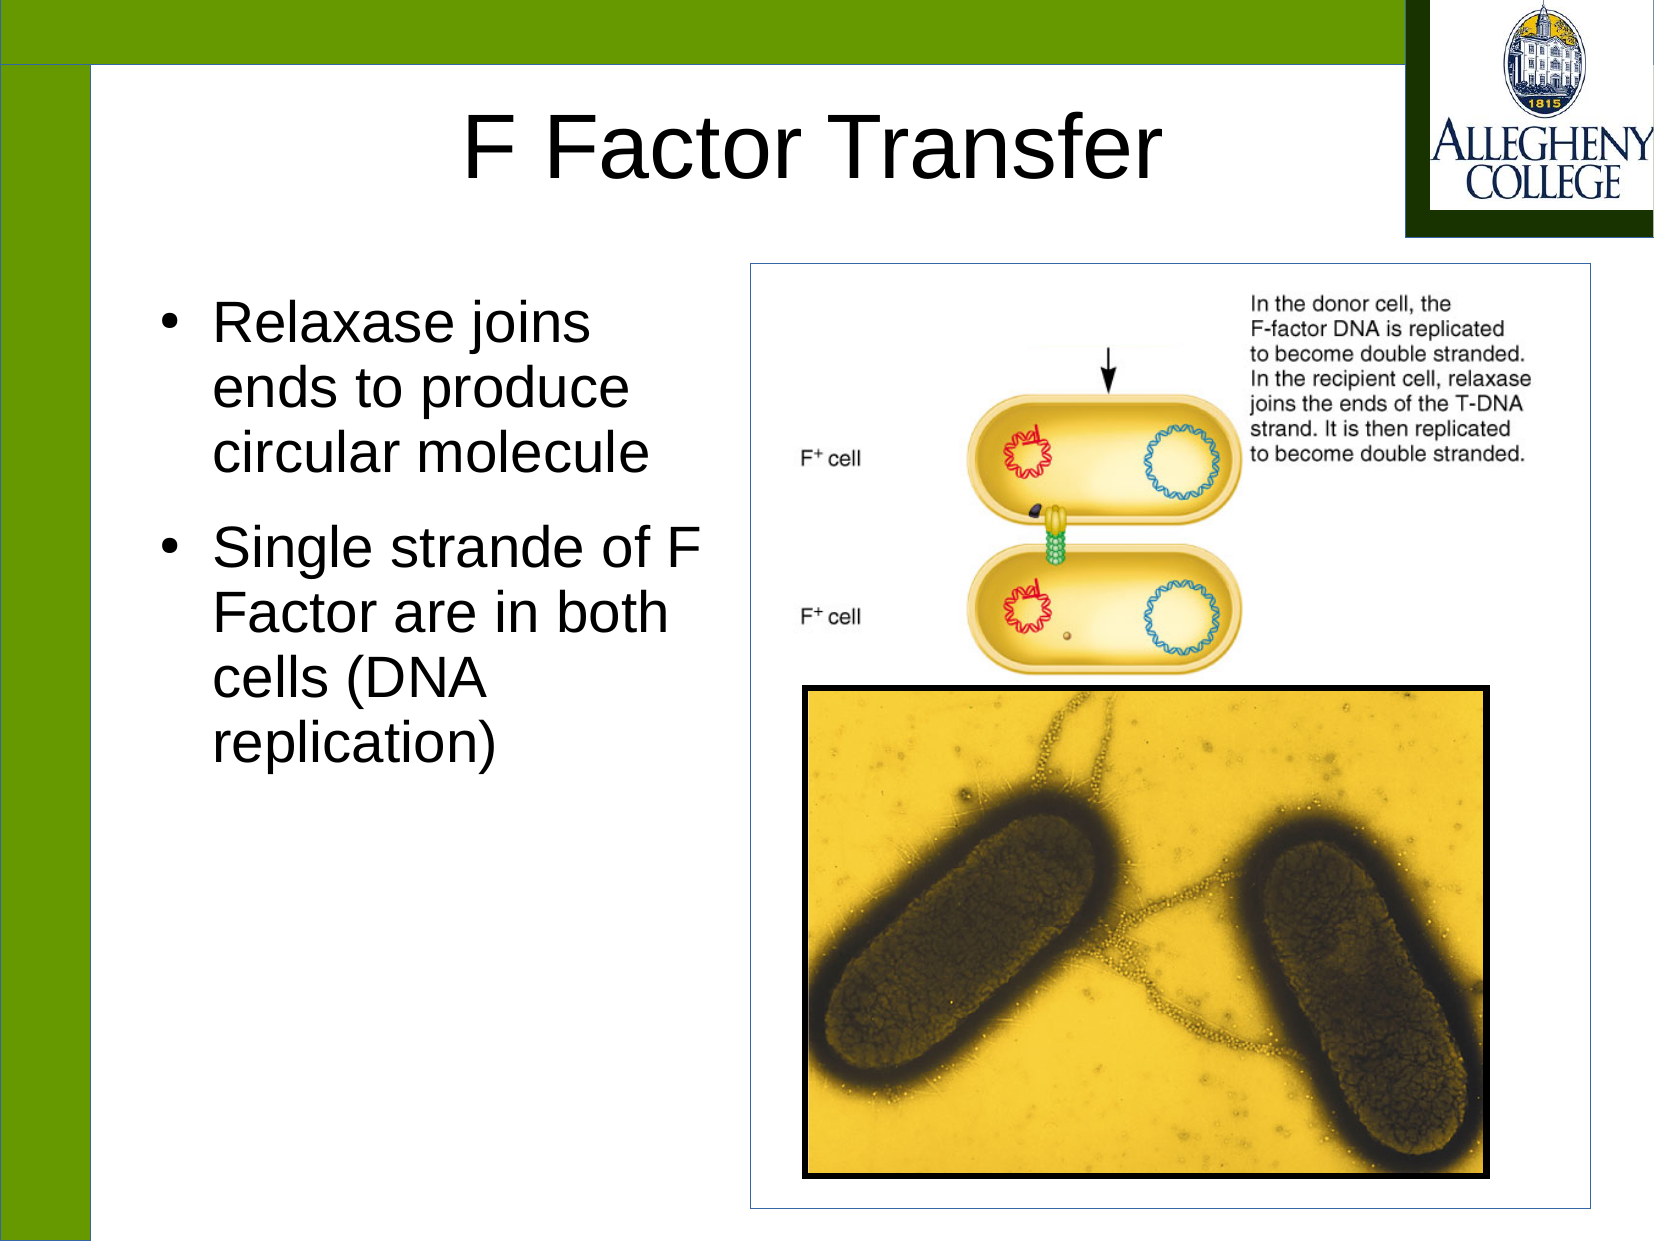

# F Factor Transfer
Relaxase joins ends to produce circular molecule
Single strande of F Factor are in both cells (DNA replication)